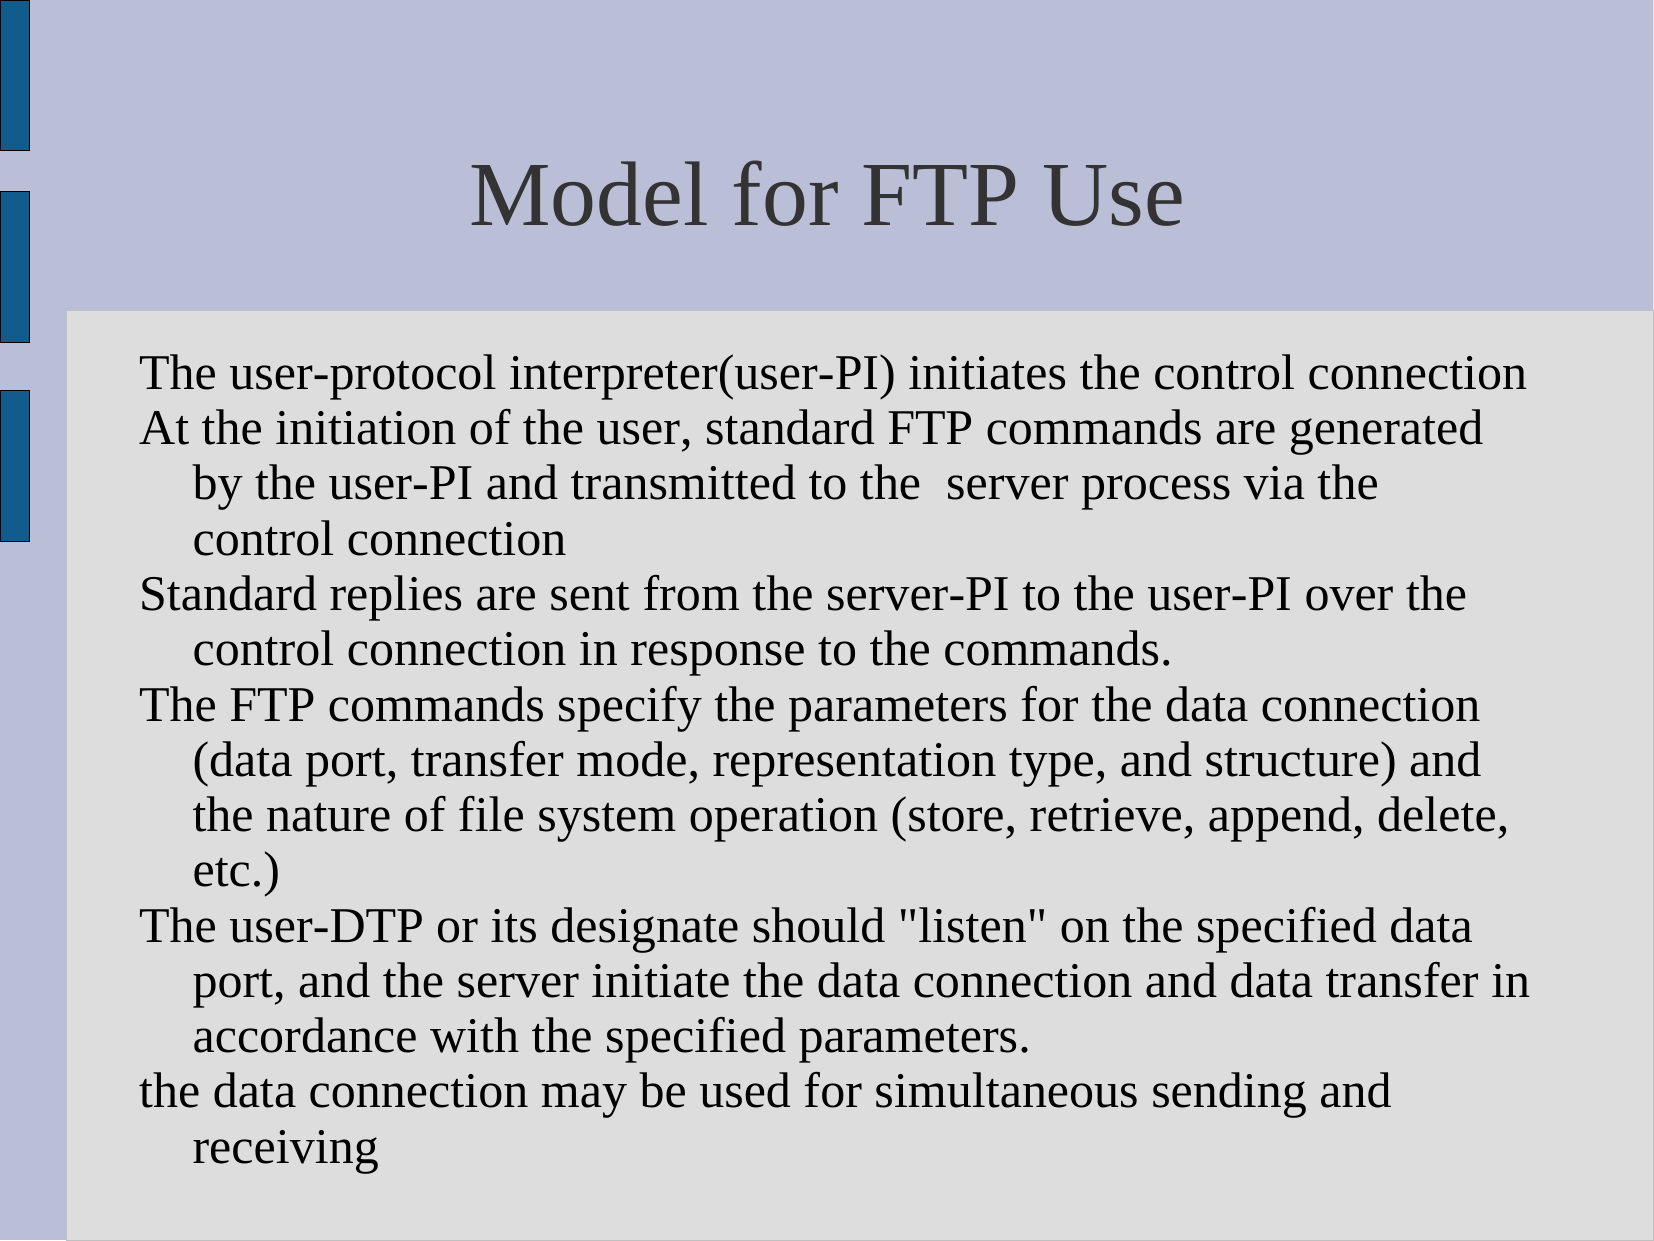

# Model for FTP Use
The user-protocol interpreter(user-PI) initiates the control connection
At the initiation of the user, standard FTP commands are generated by the user-PI and transmitted to the server process via the control connection
Standard replies are sent from the server-PI to the user-PI over the control connection in response to the commands.
The FTP commands specify the parameters for the data connection (data port, transfer mode, representation type, and structure) and the nature of file system operation (store, retrieve, append, delete, etc.)
The user-DTP or its designate should "listen" on the specified data port, and the server initiate the data connection and data transfer in accordance with the specified parameters.
the data connection may be used for simultaneous sending and receiving